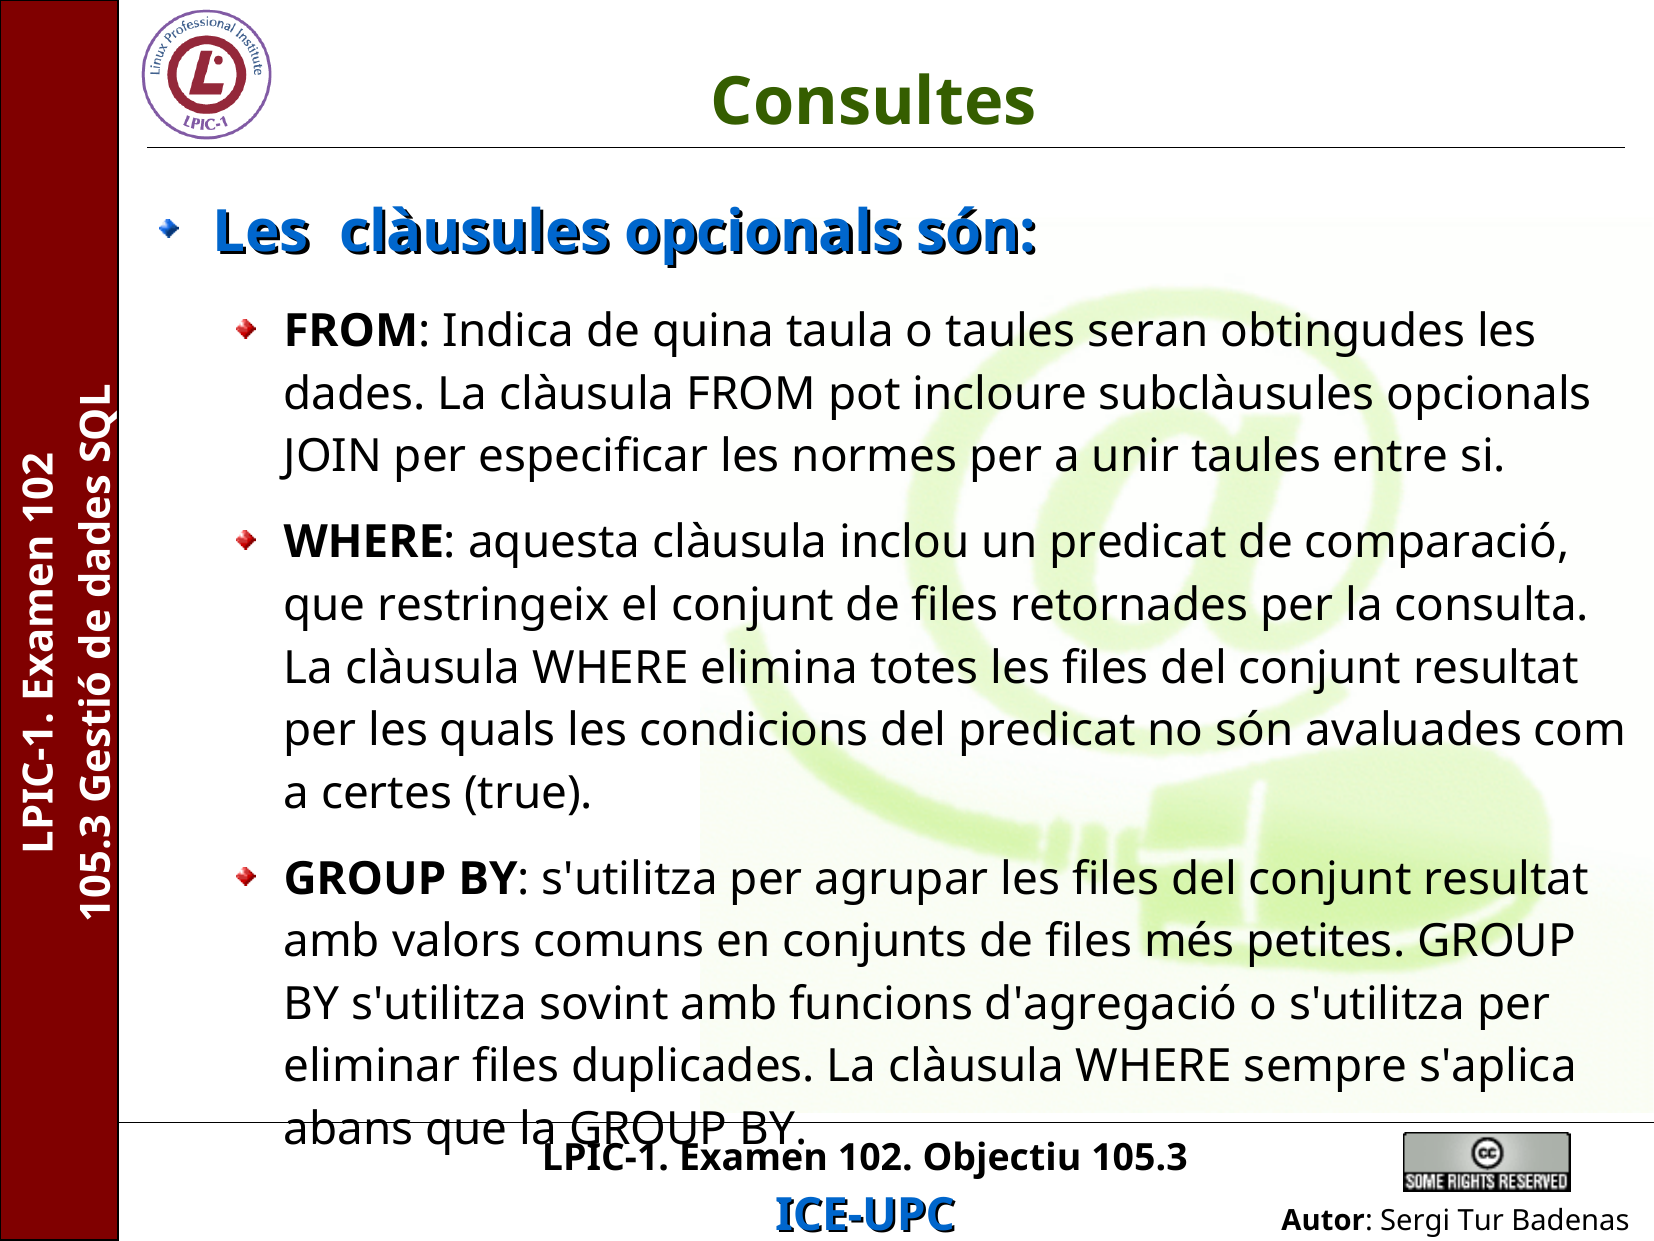

# Consultes
Les clàusules opcionals són:
FROM: Indica de quina taula o taules seran obtingudes les dades. La clàusula FROM pot incloure subclàusules opcionals JOIN per especificar les normes per a unir taules entre si.
WHERE: aquesta clàusula inclou un predicat de comparació, que restringeix el conjunt de files retornades per la consulta. La clàusula WHERE elimina totes les files del conjunt resultat per les quals les condicions del predicat no són avaluades com a certes (true).
GROUP BY: s'utilitza per agrupar les files del conjunt resultat amb valors comuns en conjunts de files més petites. GROUP BY s'utilitza sovint amb funcions d'agregació o s'utilitza per eliminar files duplicades. La clàusula WHERE sempre s'aplica abans que la GROUP BY.